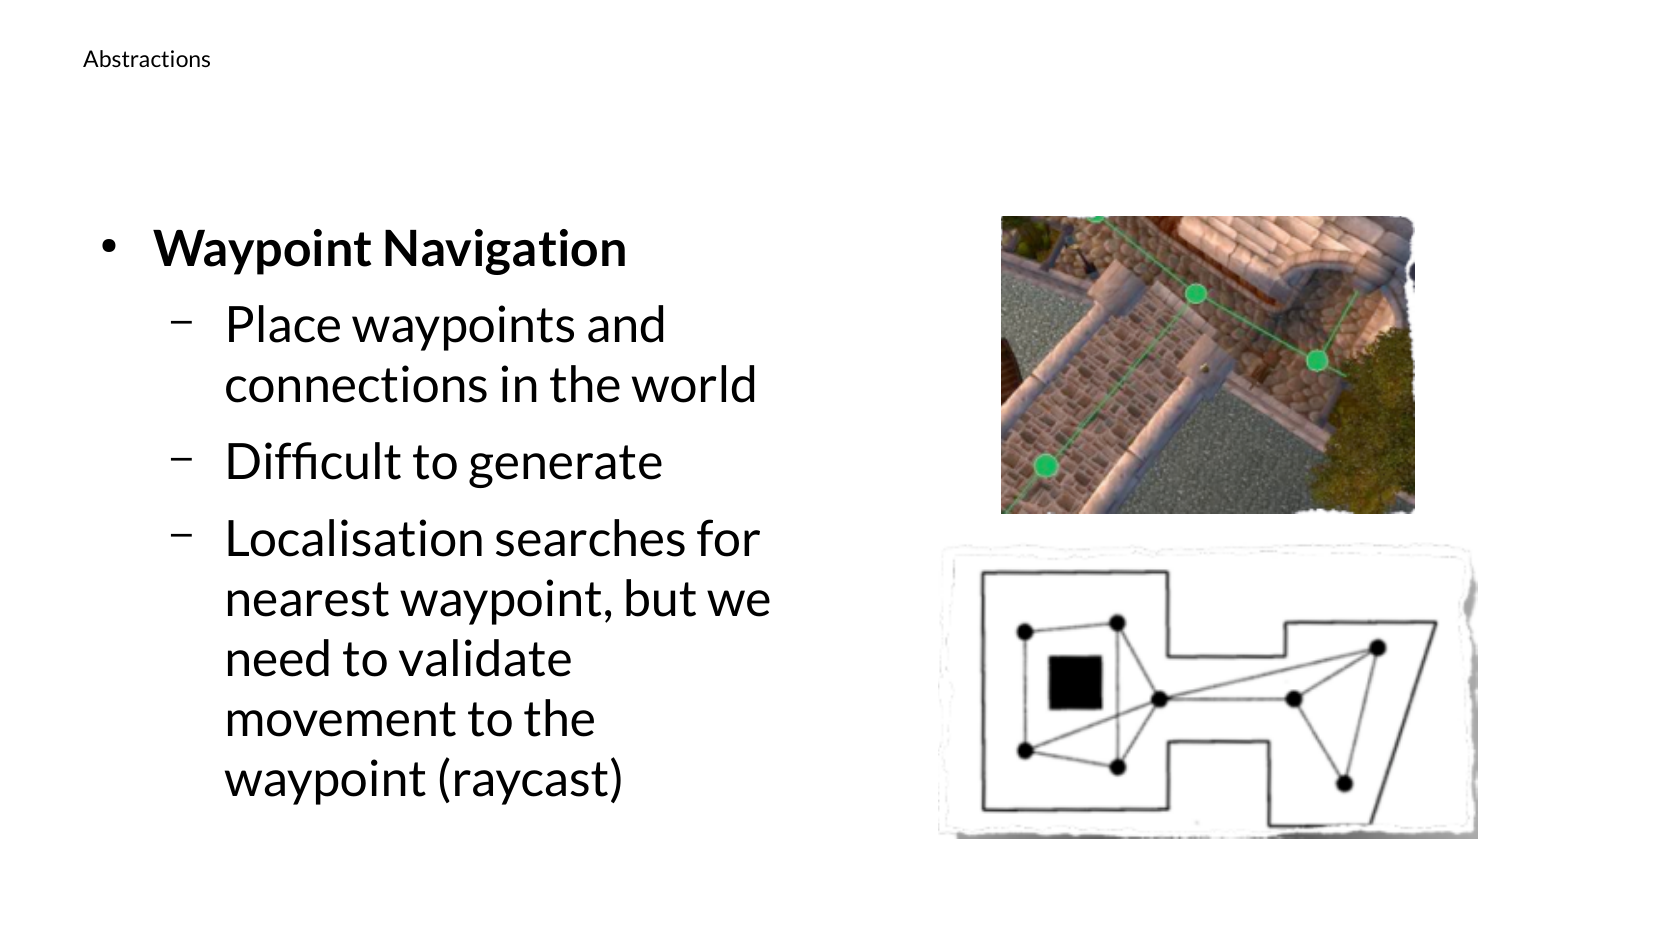

# Abstractions
Waypoint Navigation
Place waypoints and connections in the world
Difficult to generate
Localisation searches for nearest waypoint, but we need to validate movement to the waypoint (raycast)